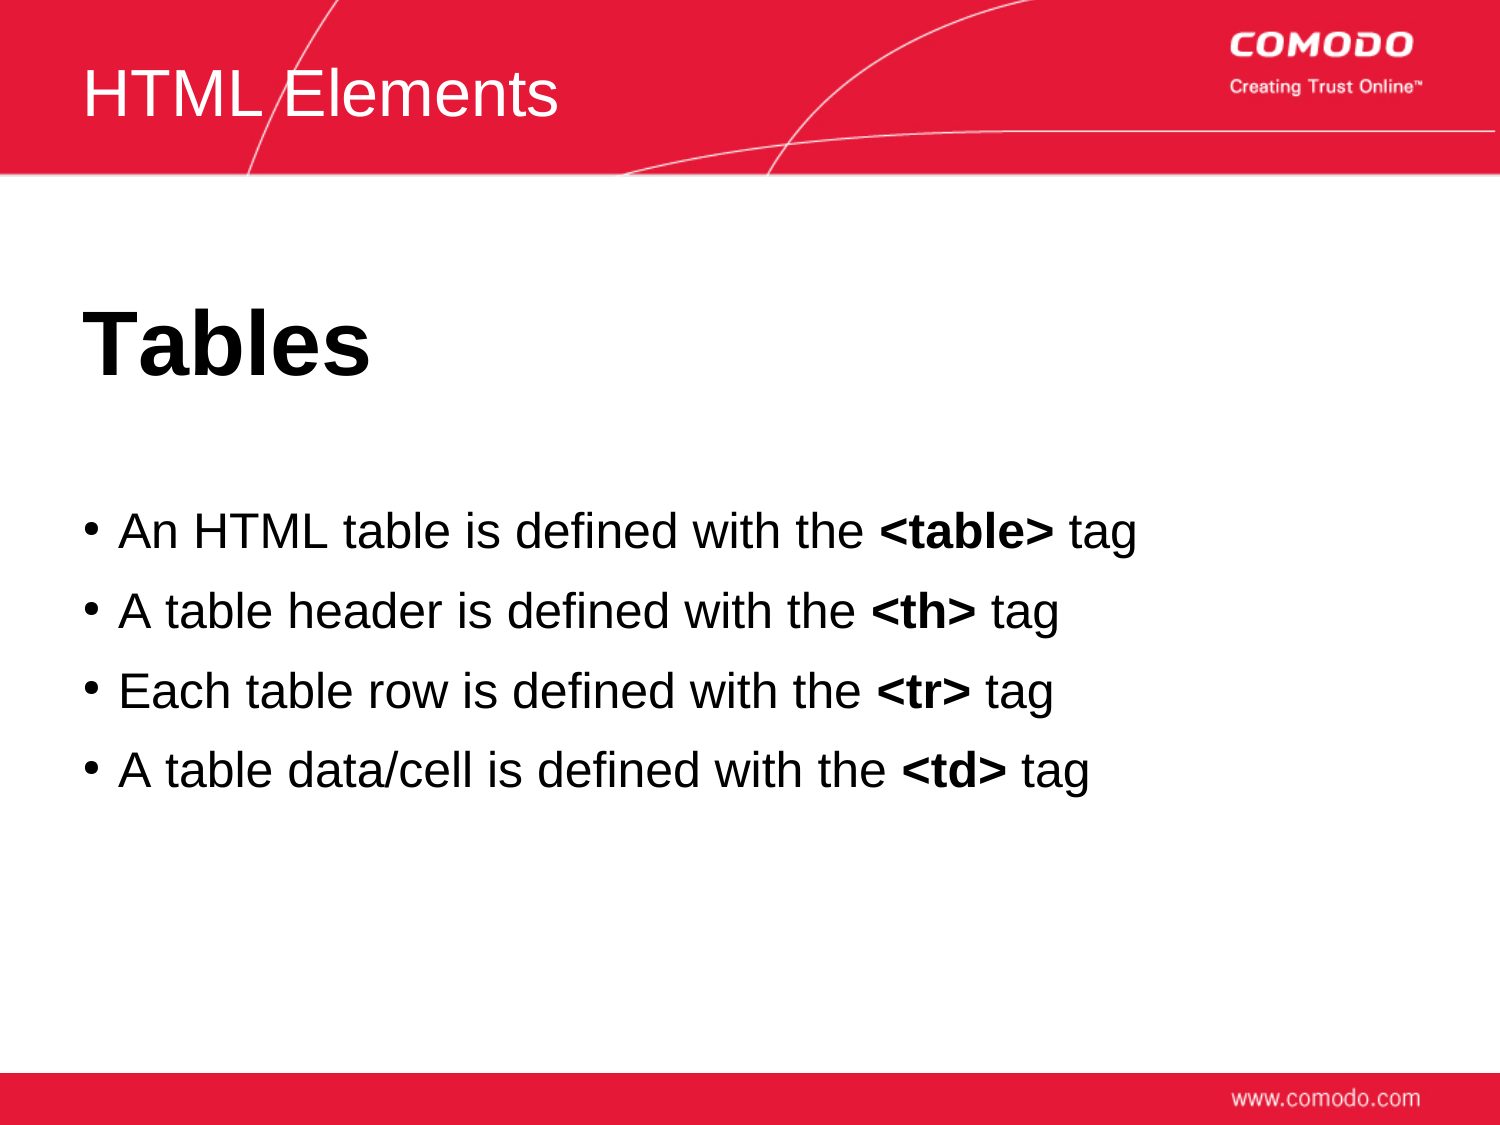

# HTML Elements
Tables
An HTML table is defined with the <table> tag
A table header is defined with the <th> tag
Each table row is defined with the <tr> tag
A table data/cell is defined with the <td> tag